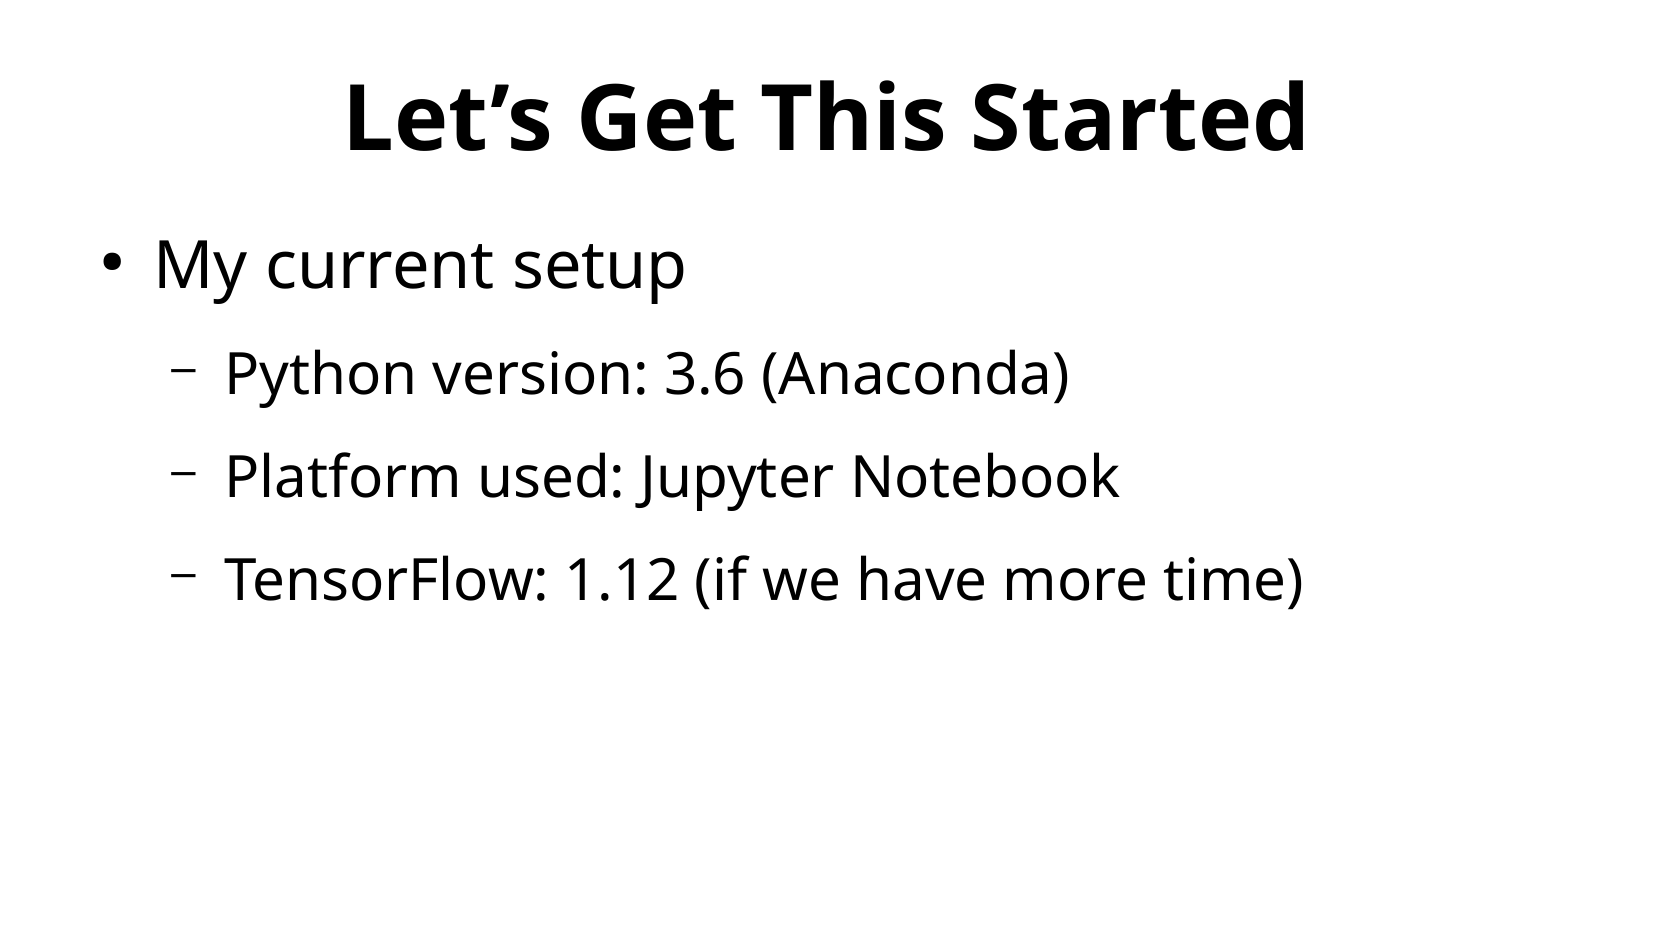

# Let’s Get This Started
My current setup
Python version: 3.6 (Anaconda)
Platform used: Jupyter Notebook
TensorFlow: 1.12 (if we have more time)